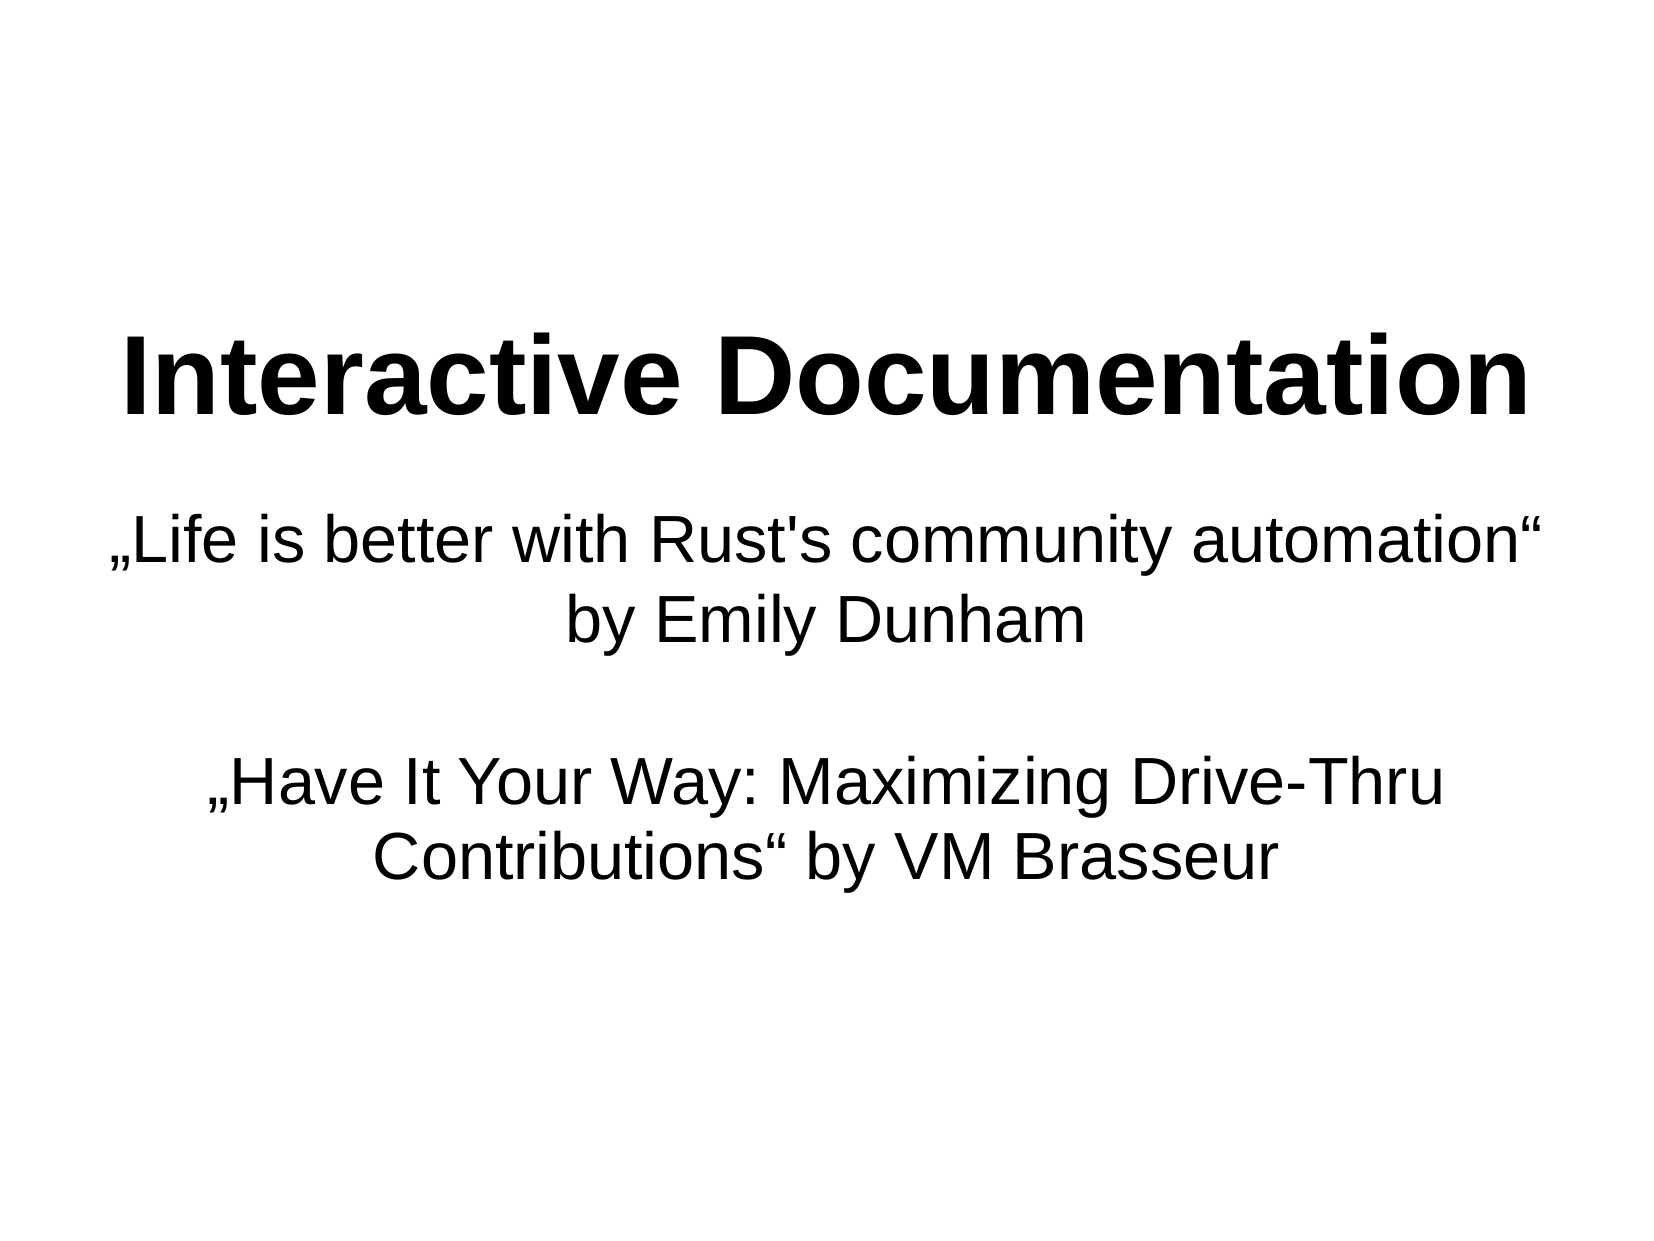

# Interactive Documentation
„Life is better with Rust's community automation“
by Emily Dunham
„Have It Your Way: Maximizing Drive-Thru Contributions“ by VM Brasseur